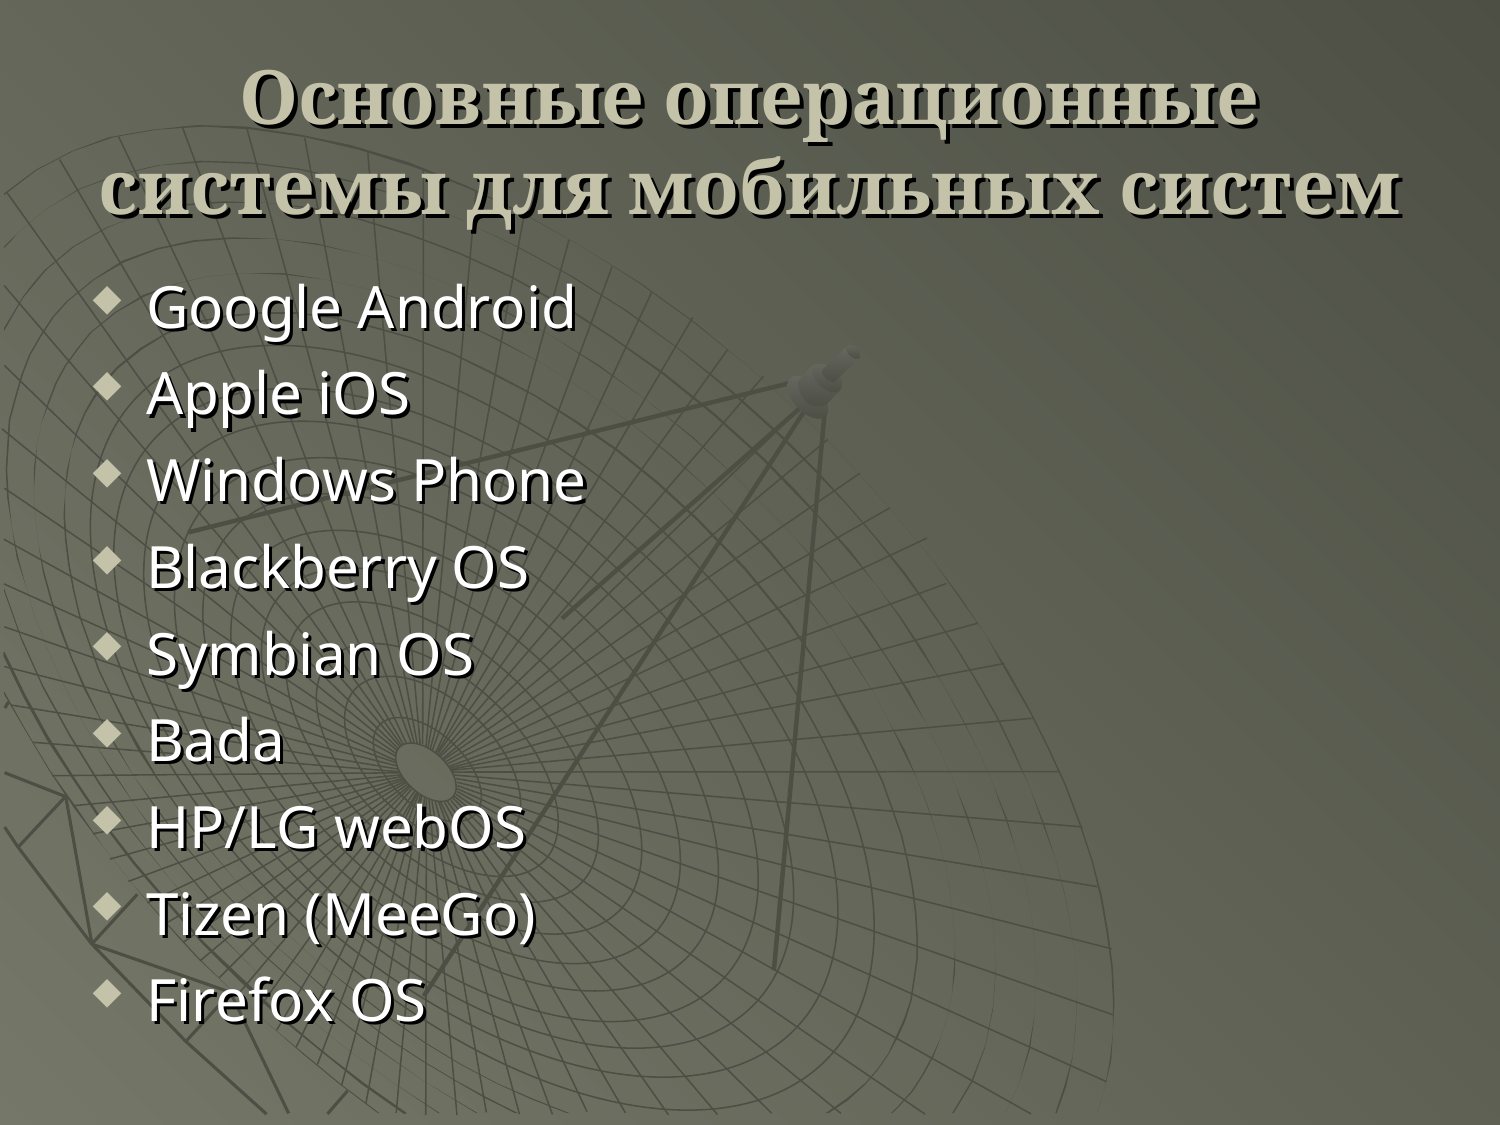

# Основные операционные системы для мобильных систем
Google Android
Apple iOS
Windows Phone
Blackberry OS
Symbian OS
Bada
HP/LG webOS
Tizen (MeeGo)
Firefox OS